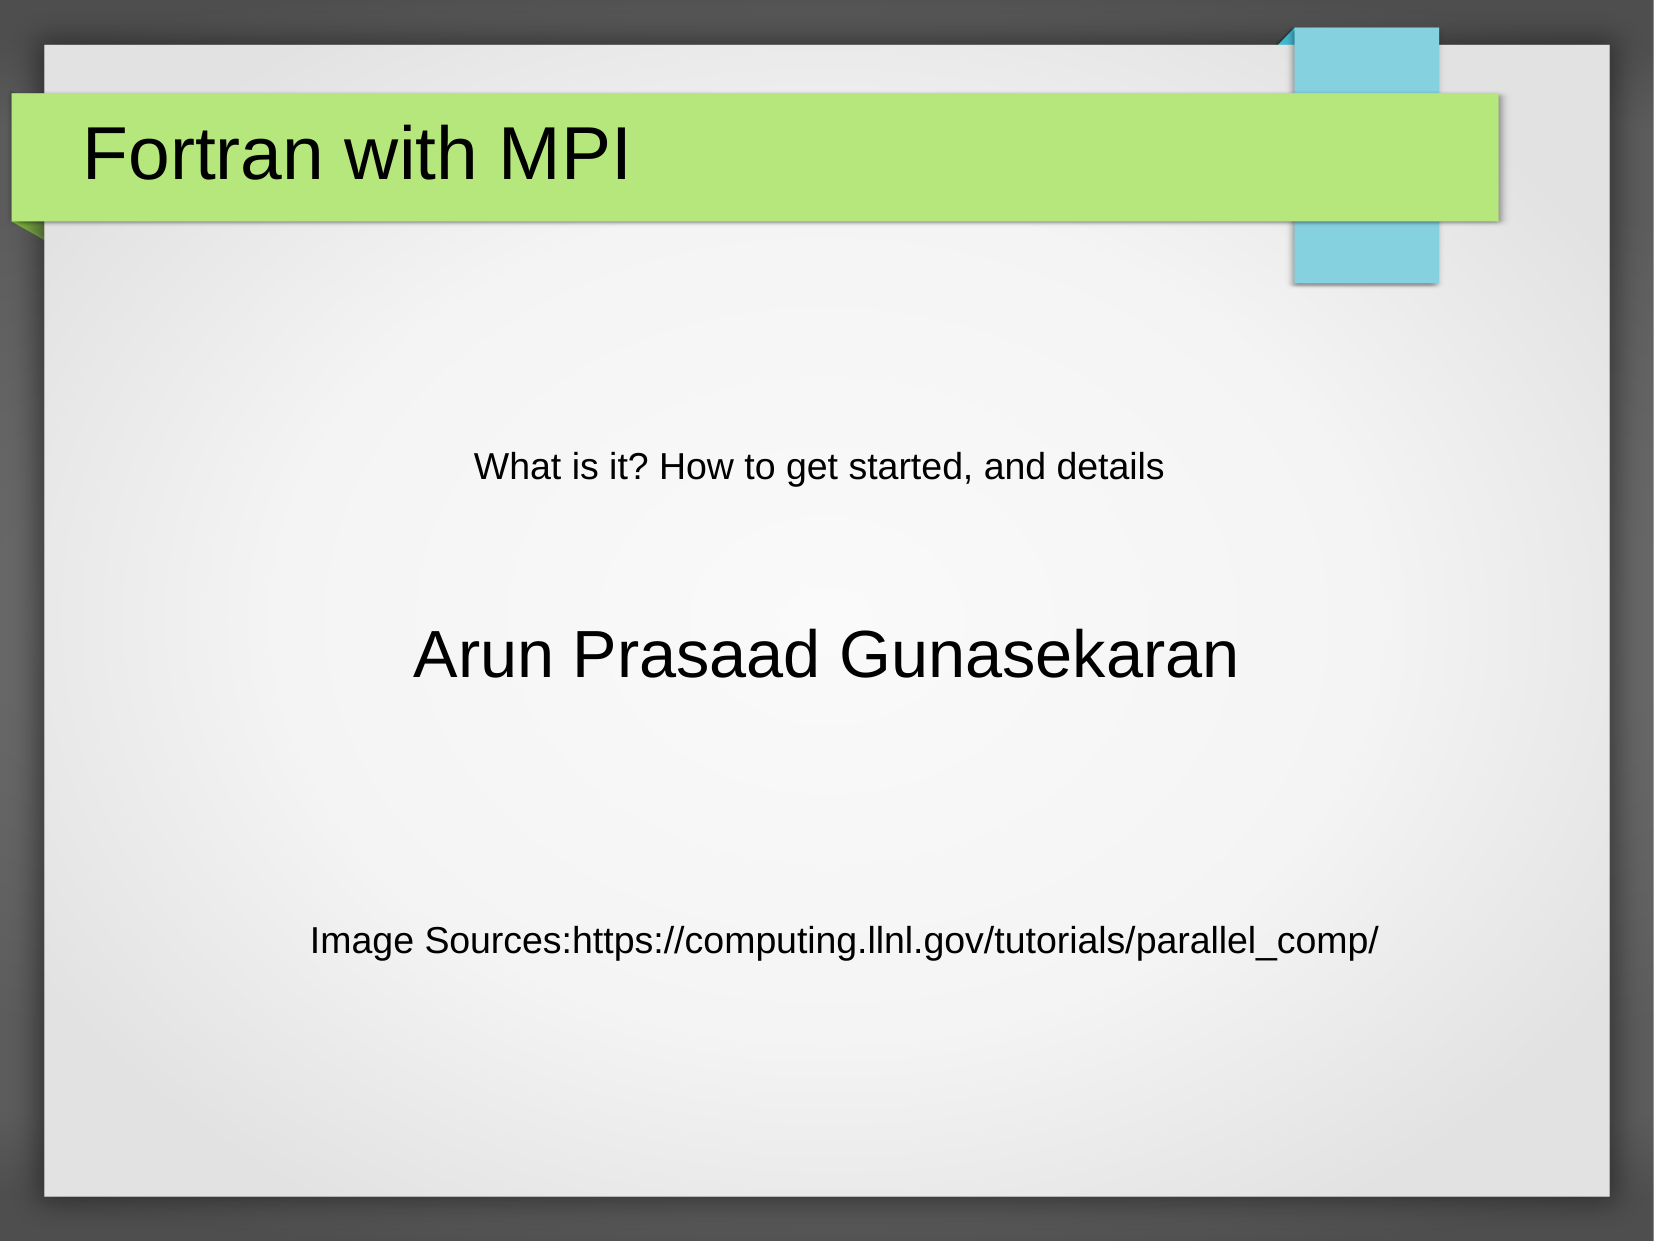

# Fortran with MPI
Arun Prasaad Gunasekaran
What is it? How to get started, and details
Image Sources:https://computing.llnl.gov/tutorials/parallel_comp/